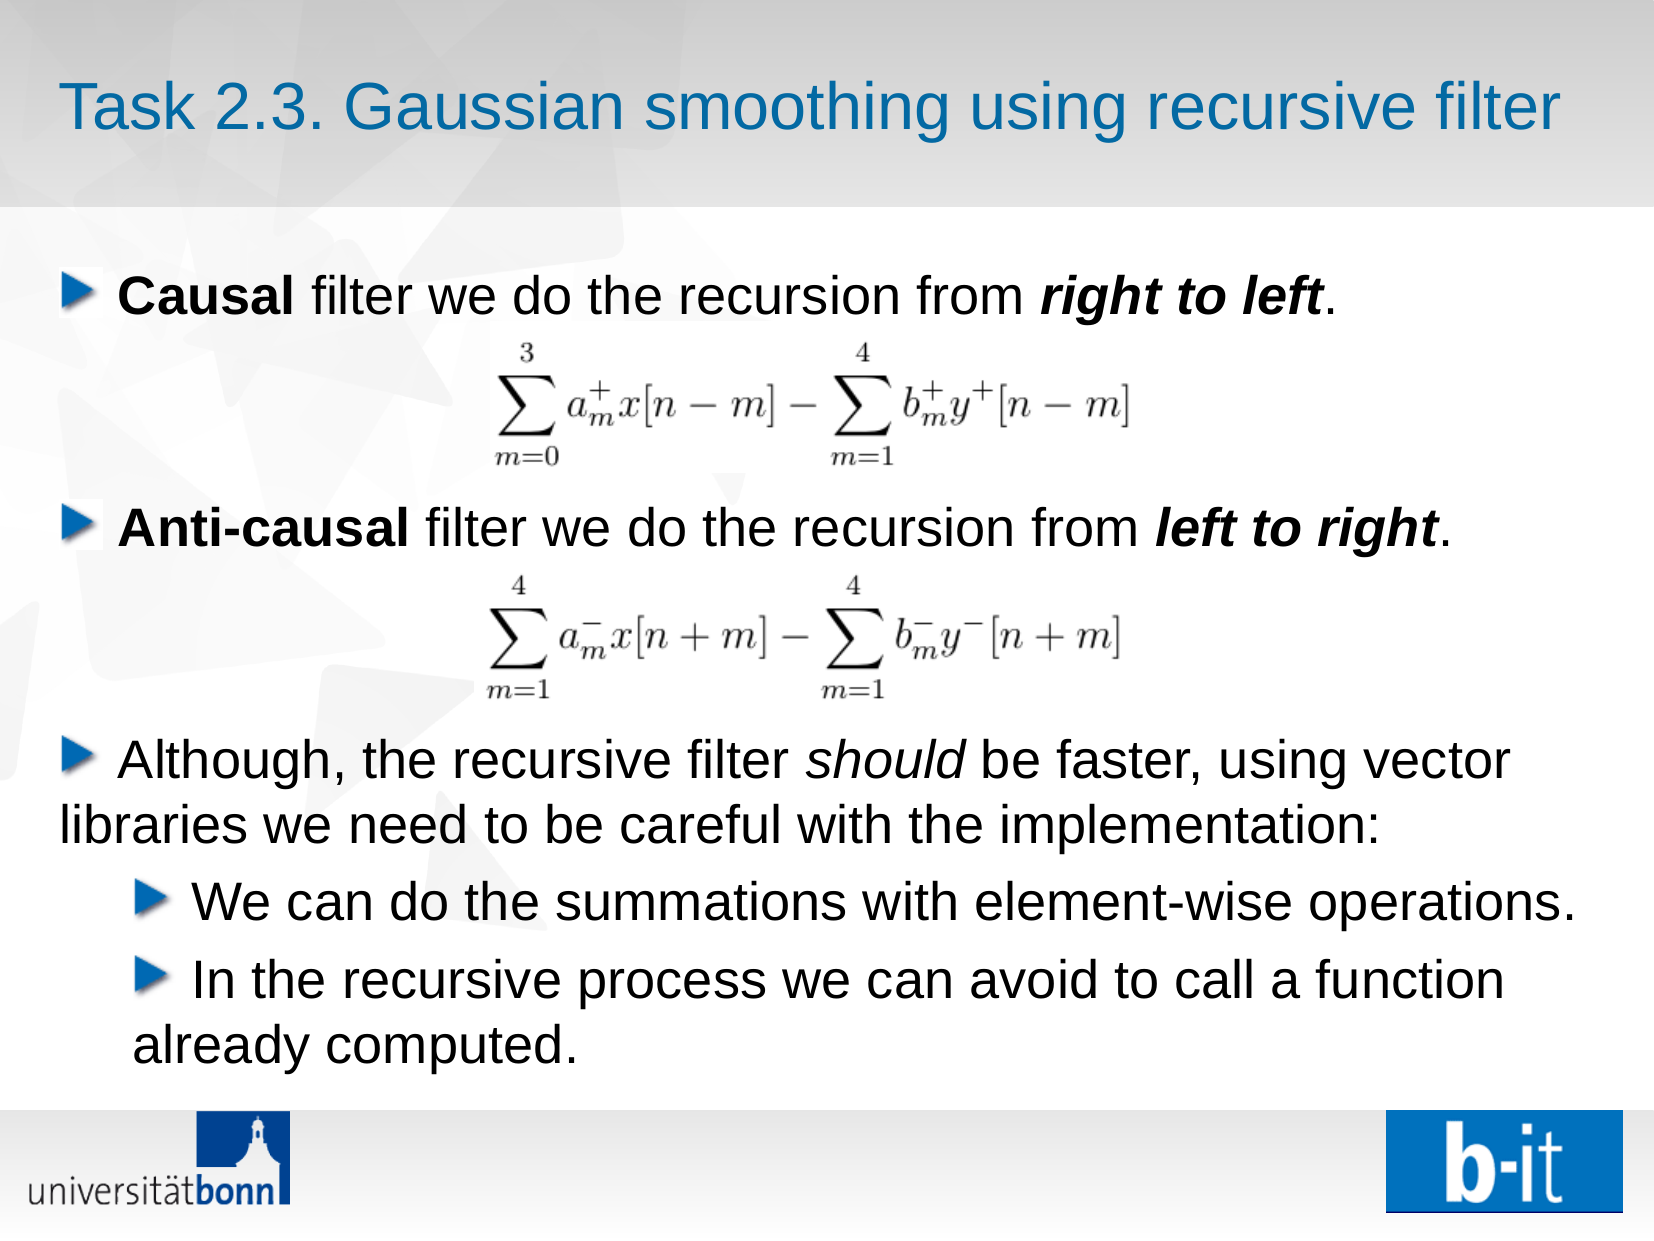

Task 2.3. Gaussian smoothing using recursive filter
 Causal filter we do the recursion from right to left.
 Anti-causal filter we do the recursion from left to right.
 Although, the recursive filter should be faster, using vector libraries we need to be careful with the implementation:
 We can do the summations with element-wise operations.
 In the recursive process we can avoid to call a function already computed.